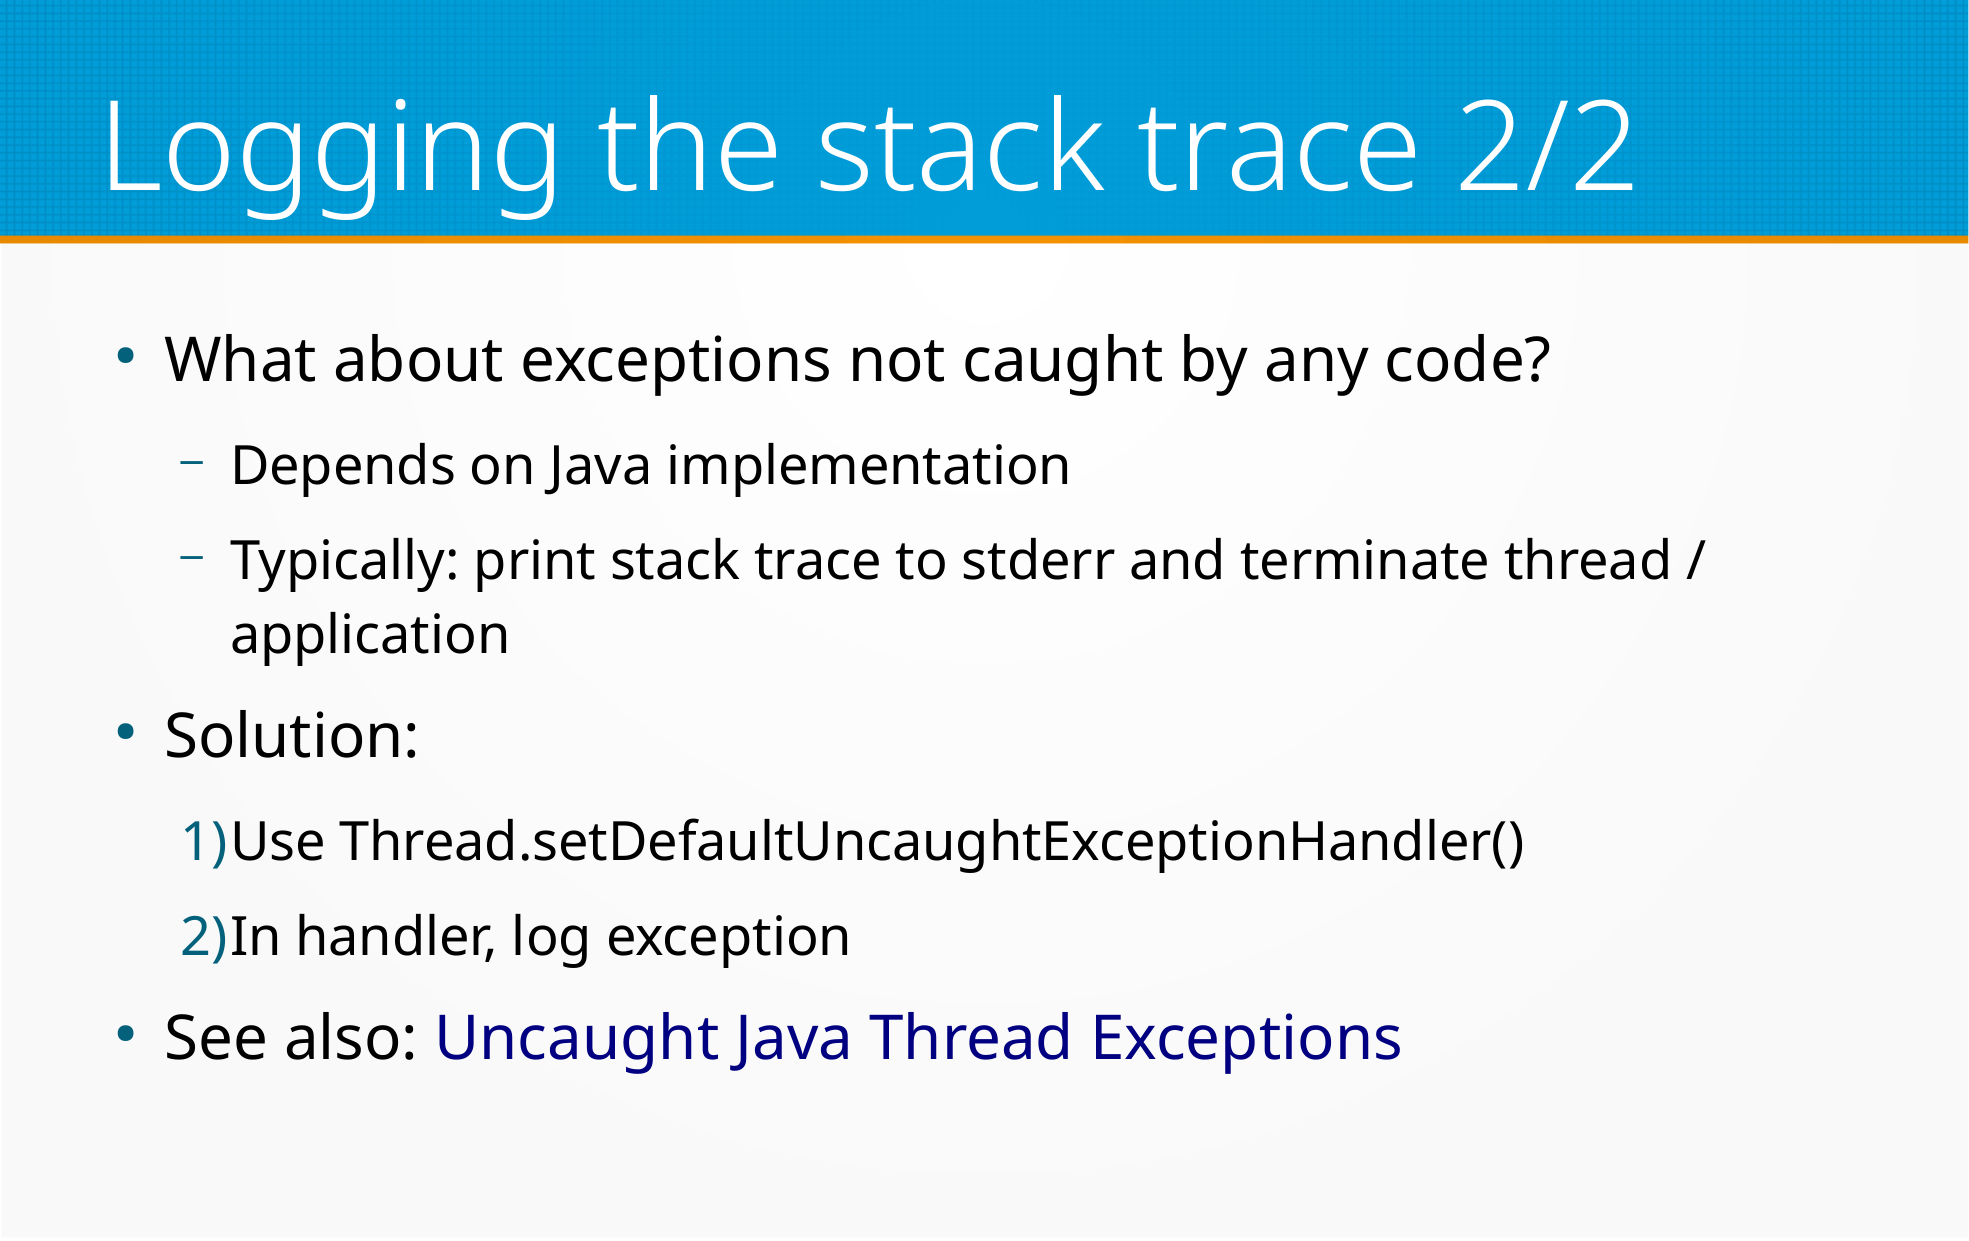

# Logging the stack trace 2/2
What about exceptions not caught by any code?
Depends on Java implementation
Typically: print stack trace to stderr and terminate thread / application
Solution:
Use Thread.setDefaultUncaughtExceptionHandler()
In handler, log exception
See also: Uncaught Java Thread Exceptions